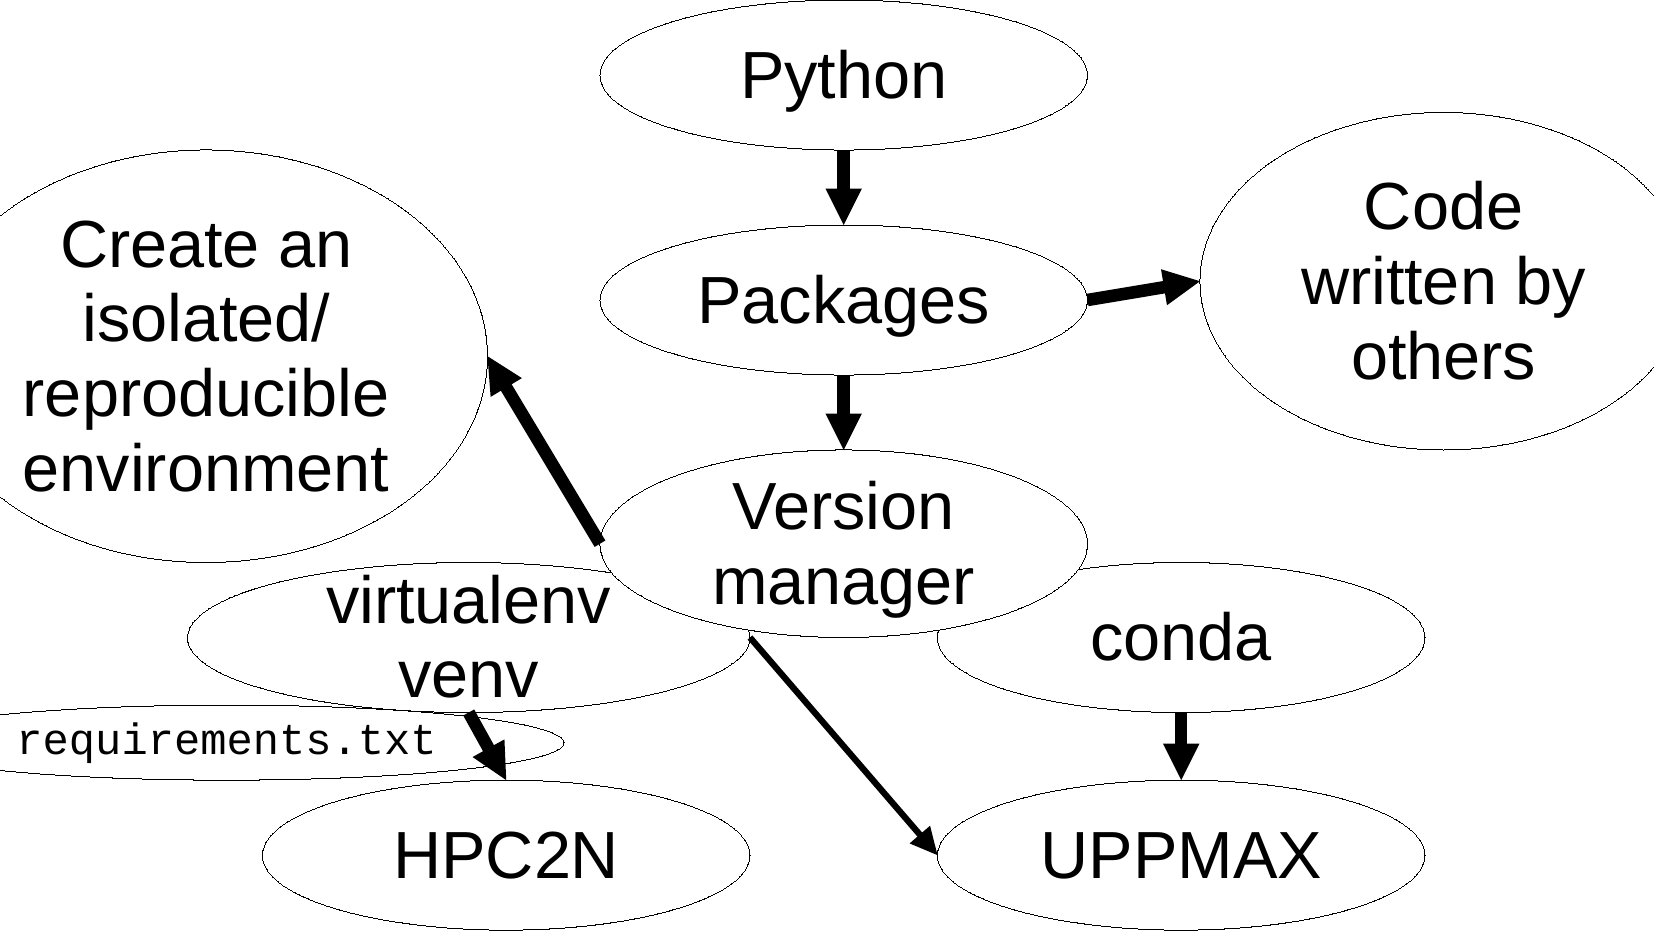

Python
Code written by others
Create an isolated/
reproducible environment
Packages
Version manager
virtualenv
venv
conda
requirements.txt
HPC2N
UPPMAX